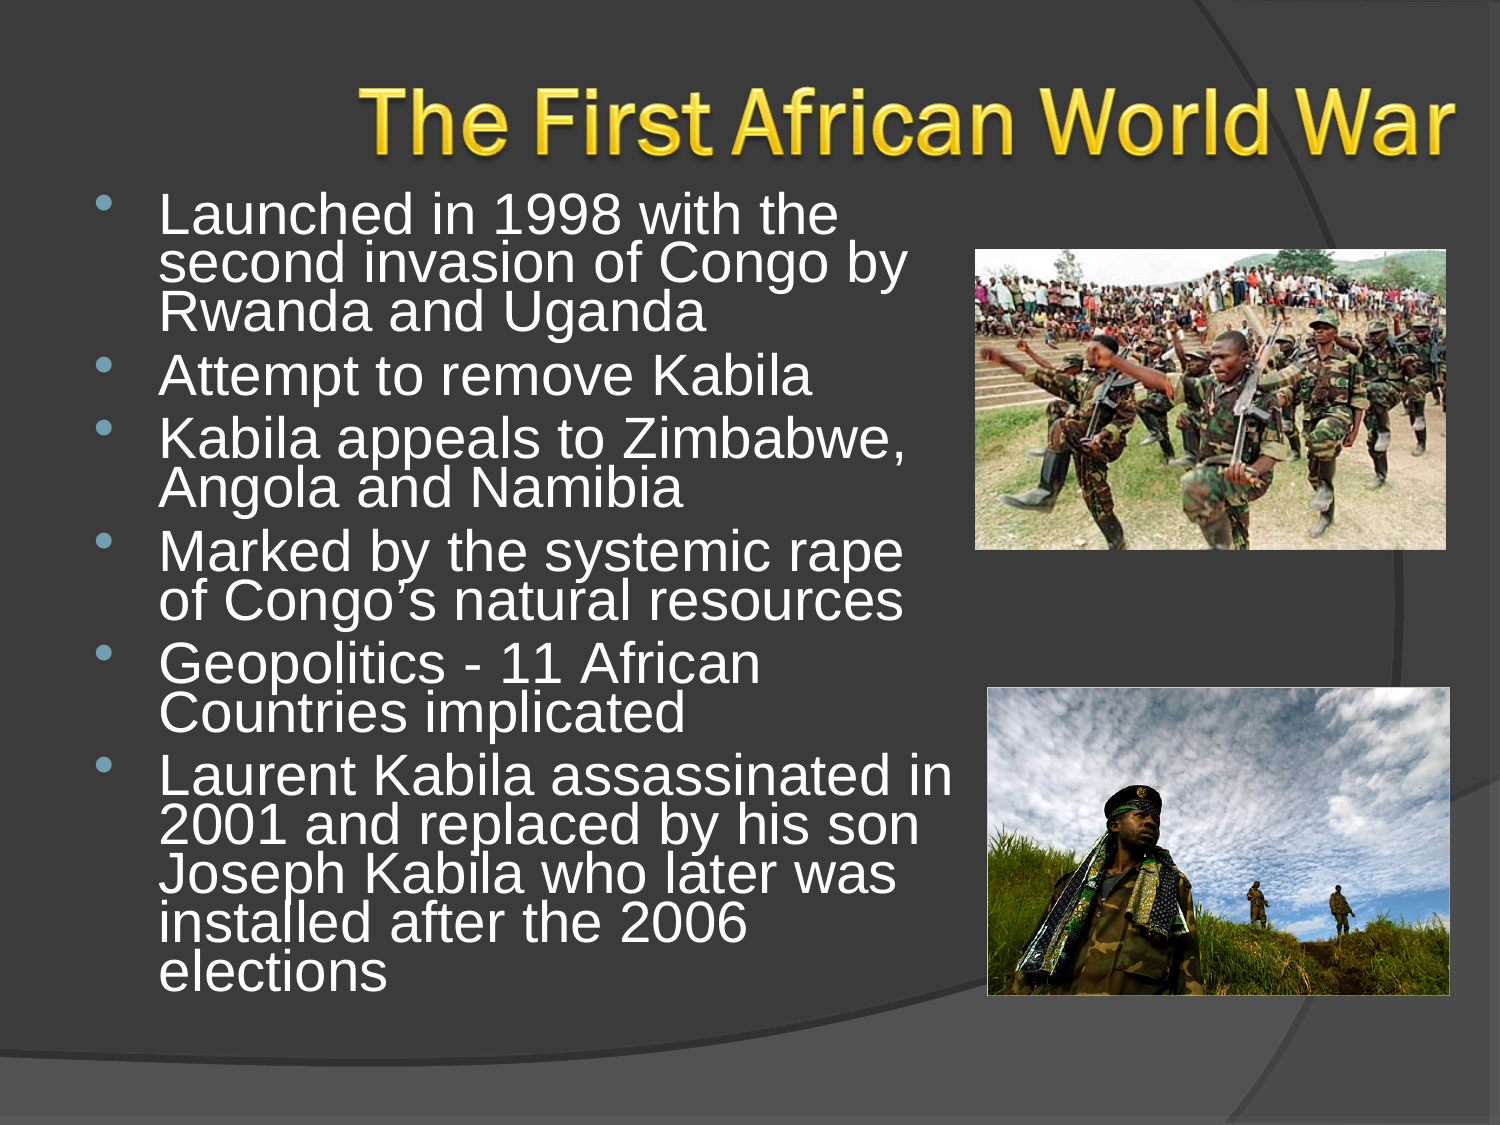

# Launched in 1998 with the second invasion of Congo by Rwanda and Uganda
Attempt to remove Kabila
Kabila appeals to Zimbabwe, Angola and Namibia
Marked by the systemic rape of Congo’s natural resources
Geopolitics - 11 African Countries implicated
Laurent Kabila assassinated in 2001 and replaced by his son Joseph Kabila who later was installed after the 2006 elections